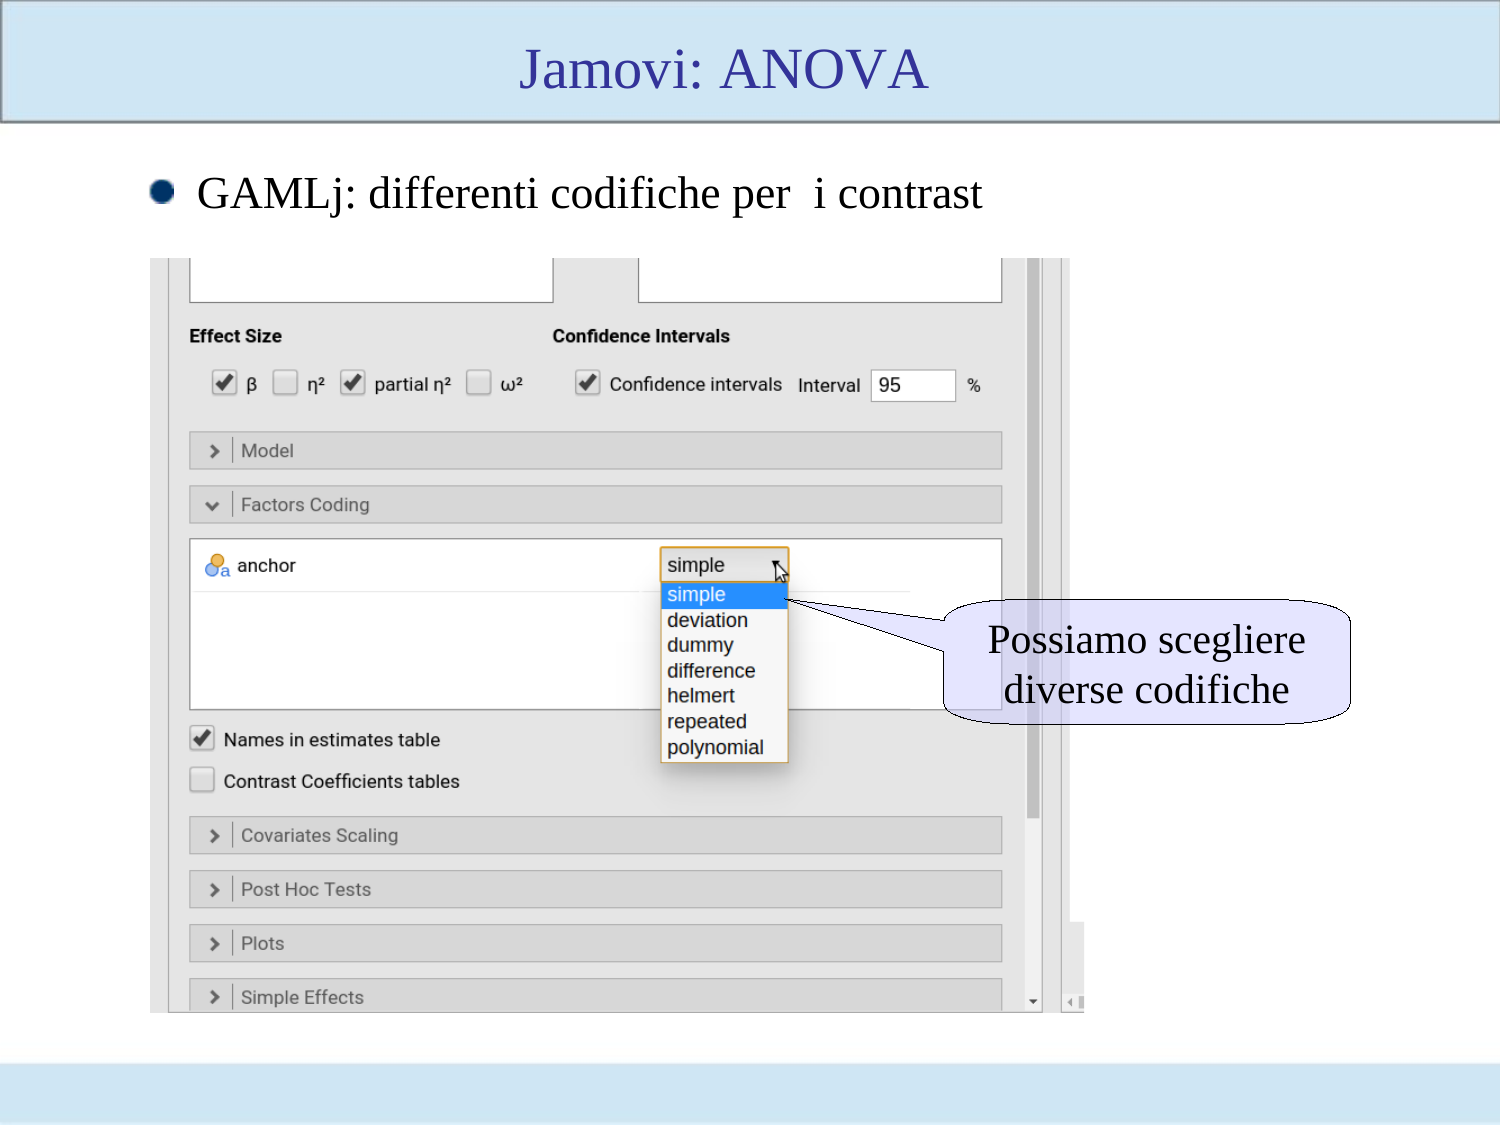

# Jamovi: ANOVA
 GAMLj: differenti codifiche per i contrast
Possiamo scegliere diverse codifiche
120